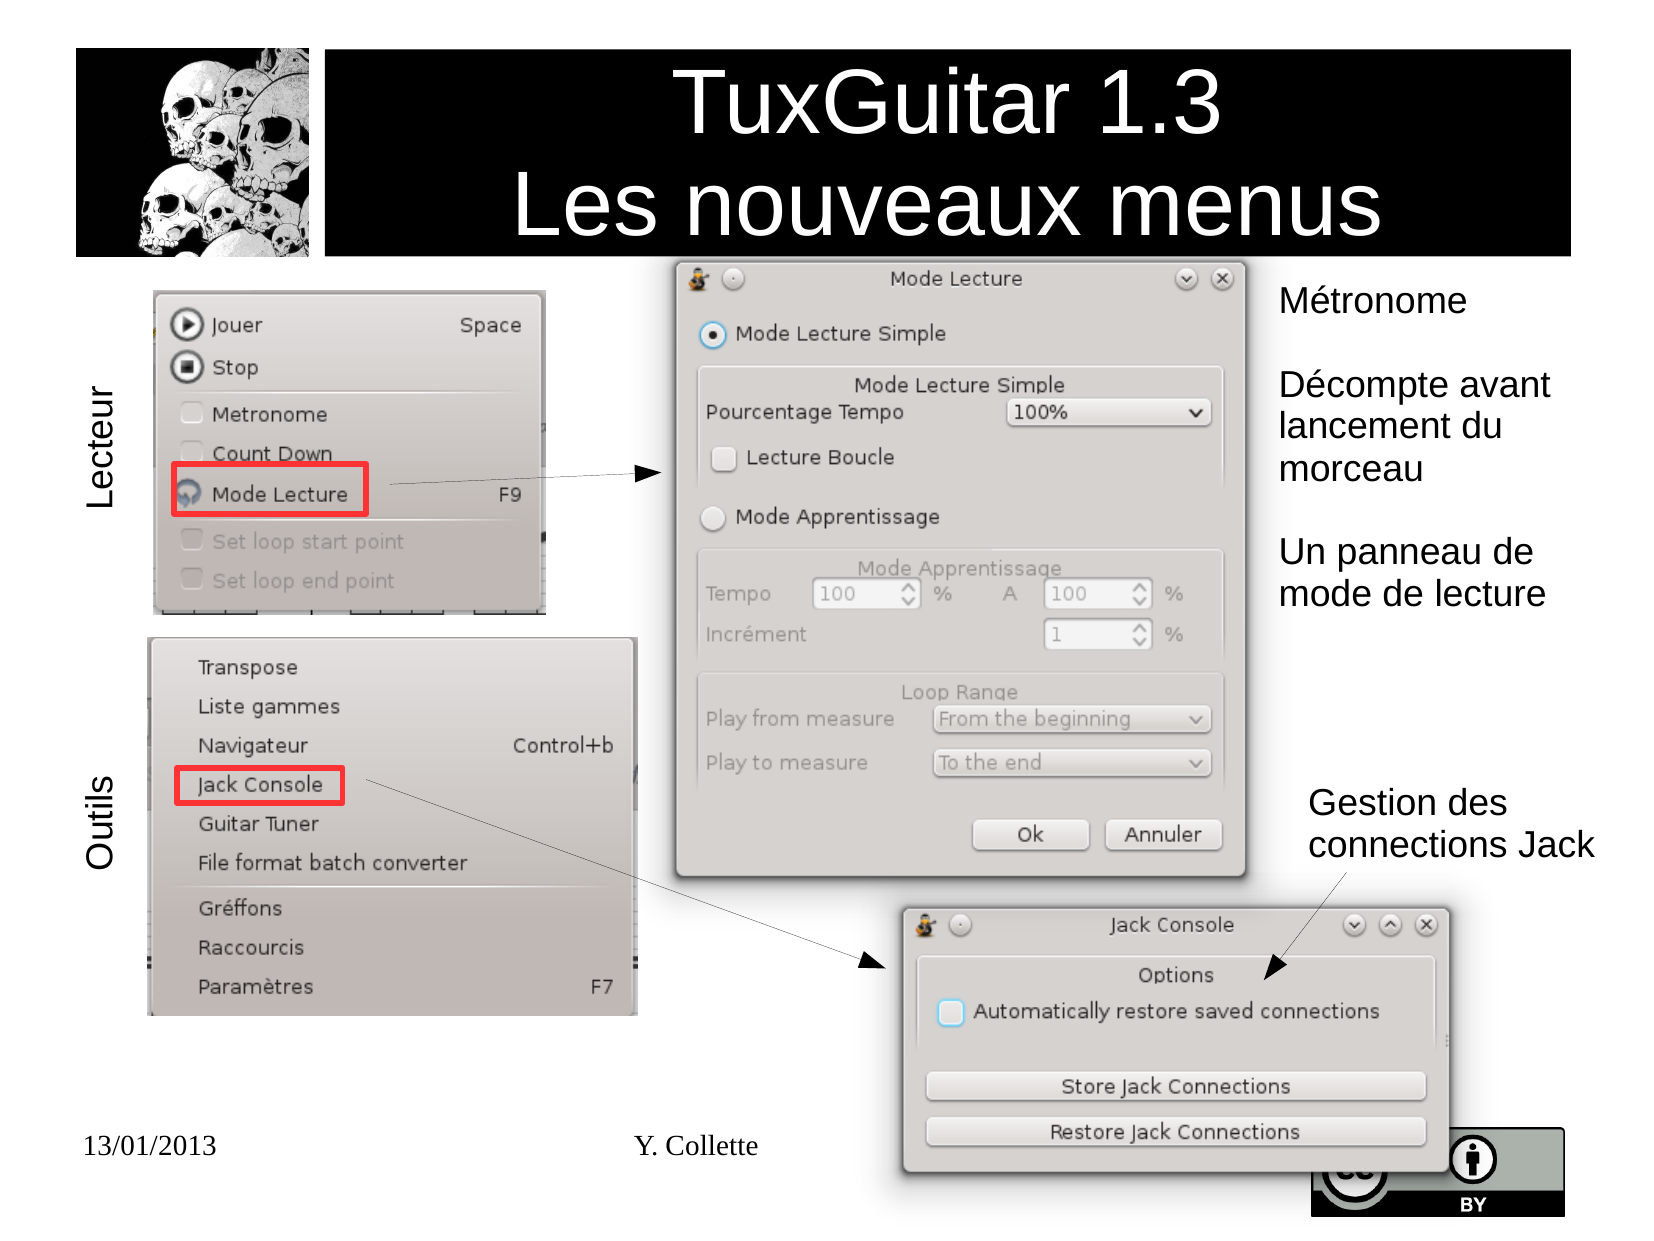

# TuxGuitar 1.3 Les nouveaux menus
Métronome
Décompte avant lancement du morceau
Un panneau de mode de lecture
Lecteur
Gestion des connections Jack
Outils
Y. Collette
51